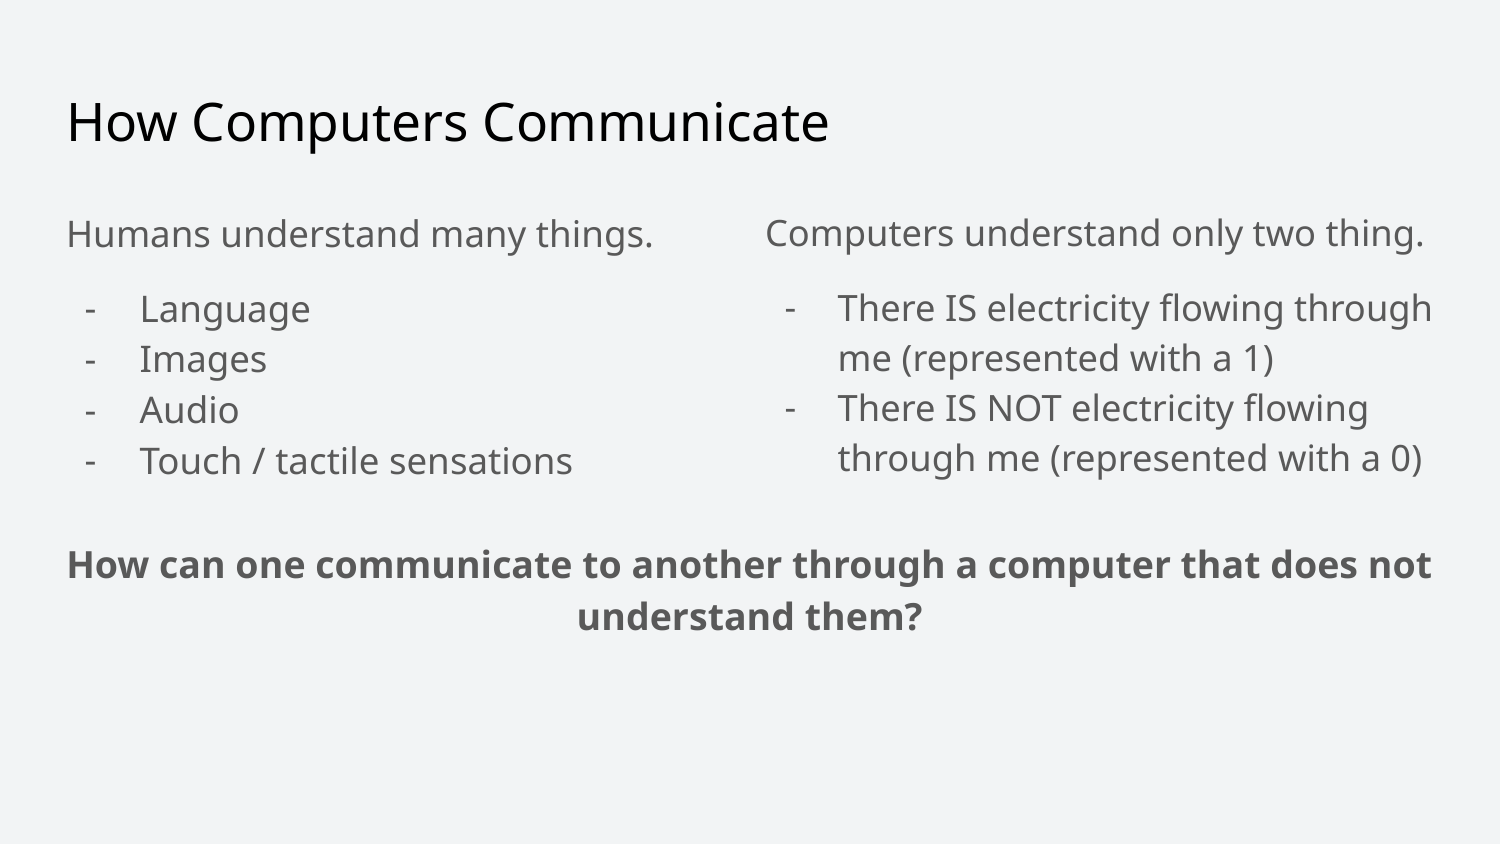

# How Computers Communicate
Humans understand many things.
Language
Images
Audio
Touch / tactile sensations
Computers understand only two thing.
There IS electricity flowing through me (represented with a 1)
There IS NOT electricity flowing through me (represented with a 0)
How can one communicate to another through a computer that does not understand them?